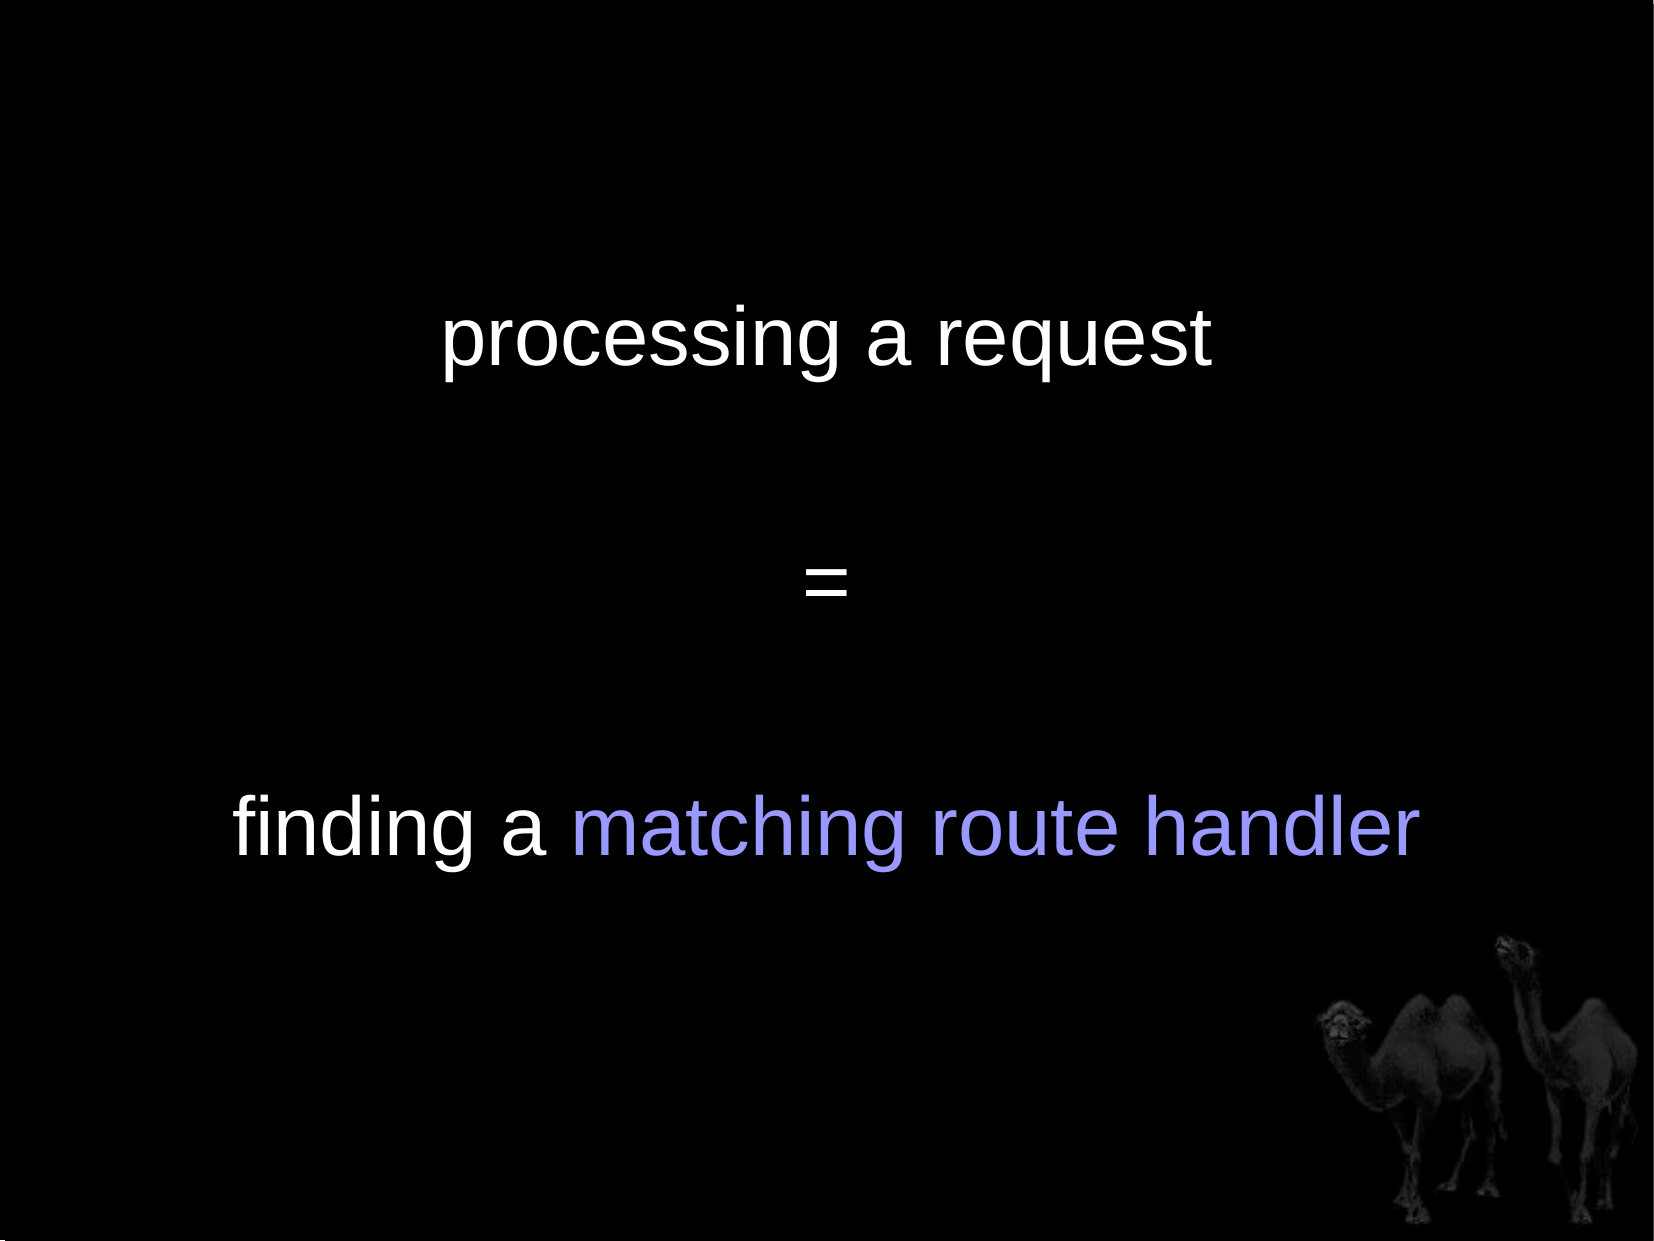

# processing a request
=
finding a matching route handler